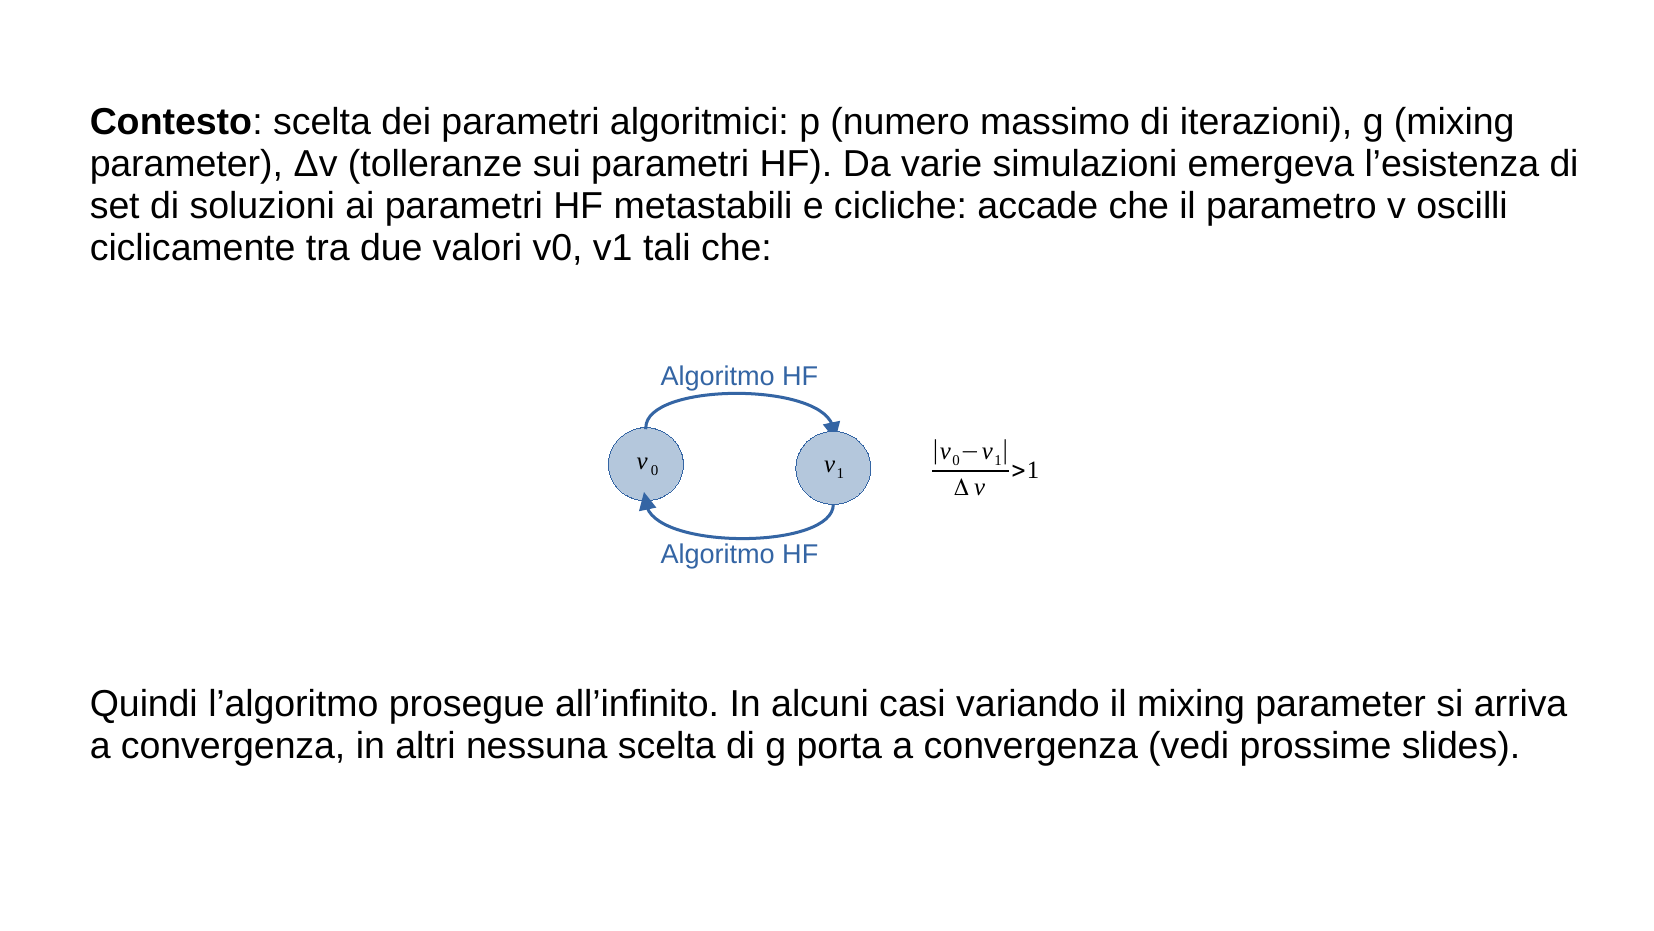

Contesto: scelta dei parametri algoritmici: p (numero massimo di iterazioni), g (mixing parameter), Δv (tolleranze sui parametri HF). Da varie simulazioni emergeva l’esistenza di set di soluzioni ai parametri HF metastabili e cicliche: accade che il parametro v oscilli ciclicamente tra due valori v0, v1 tali che:
Algoritmo HF
Algoritmo HF
Quindi l’algoritmo prosegue all’infinito. In alcuni casi variando il mixing parameter si arriva a convergenza, in altri nessuna scelta di g porta a convergenza (vedi prossime slides).